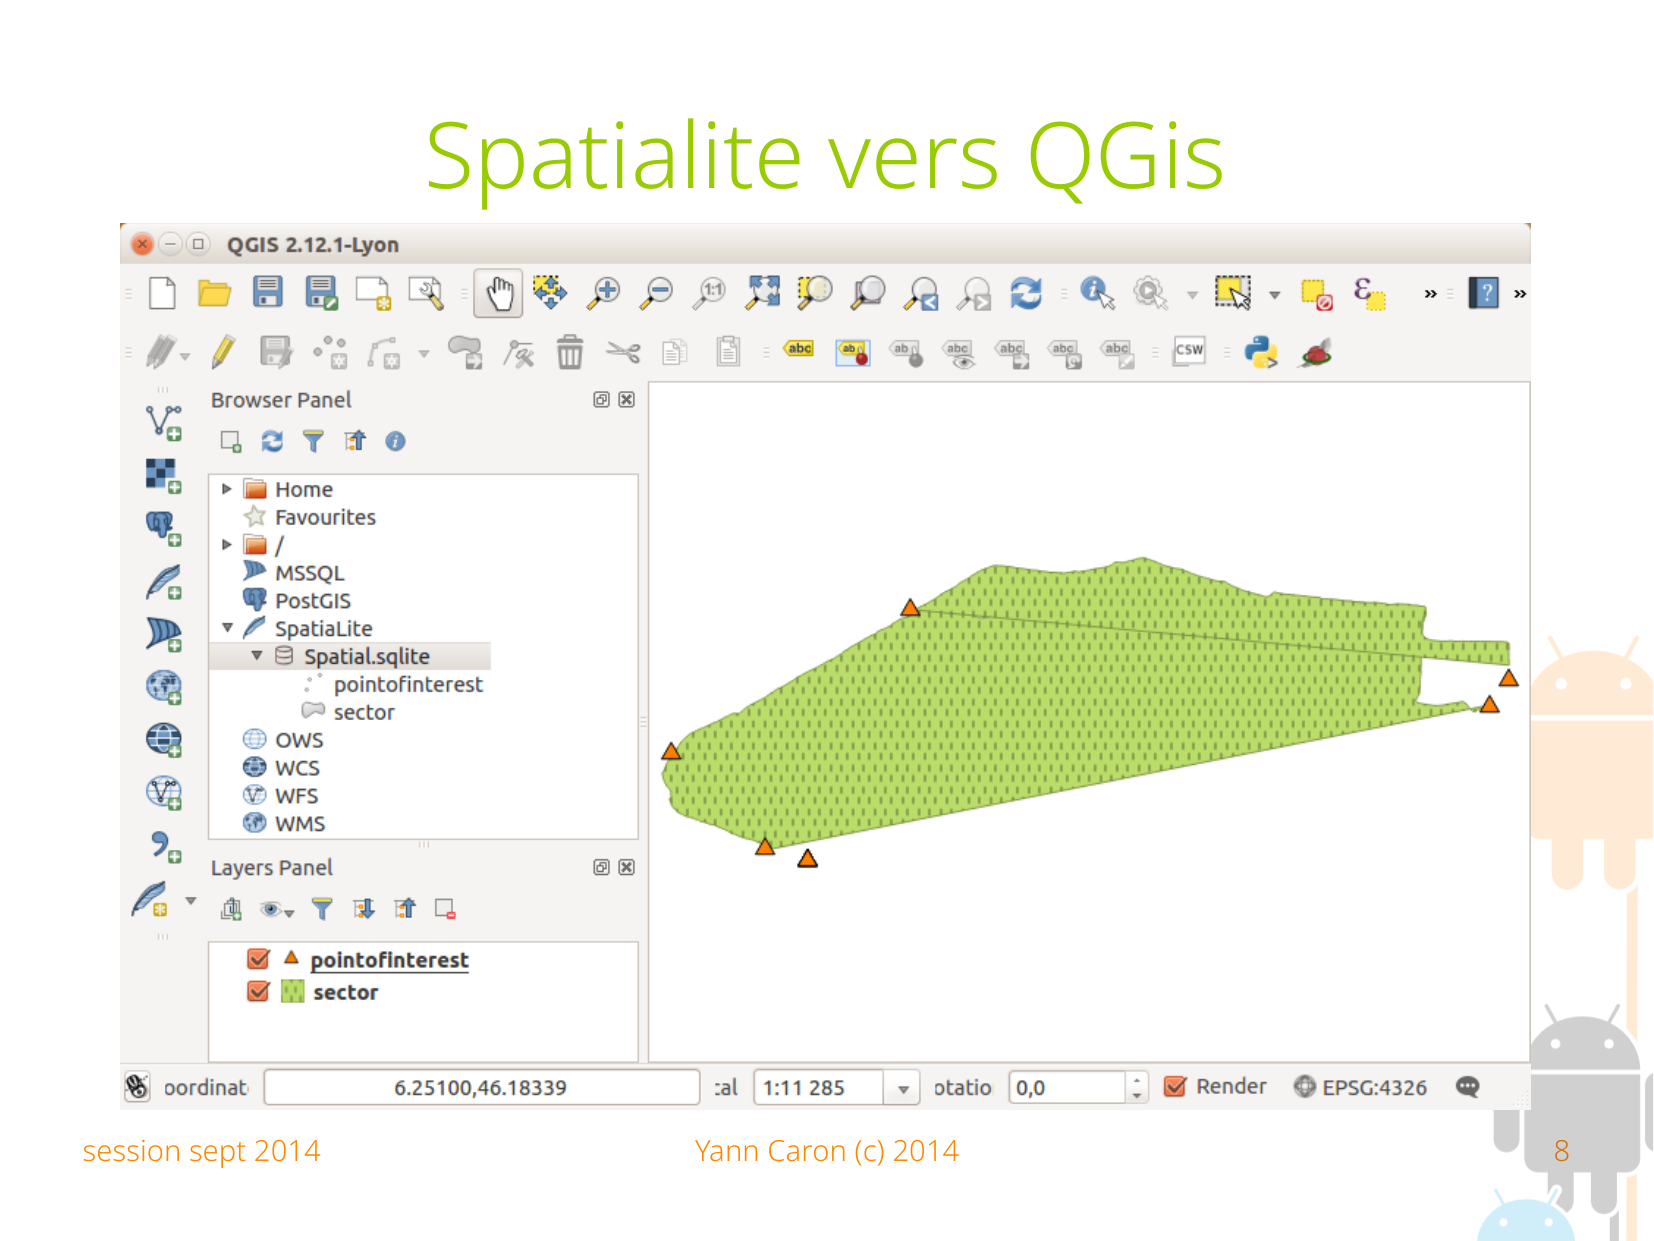

# Spatialite vers QGis
session sept 2014
Yann Caron (c) 2014
8